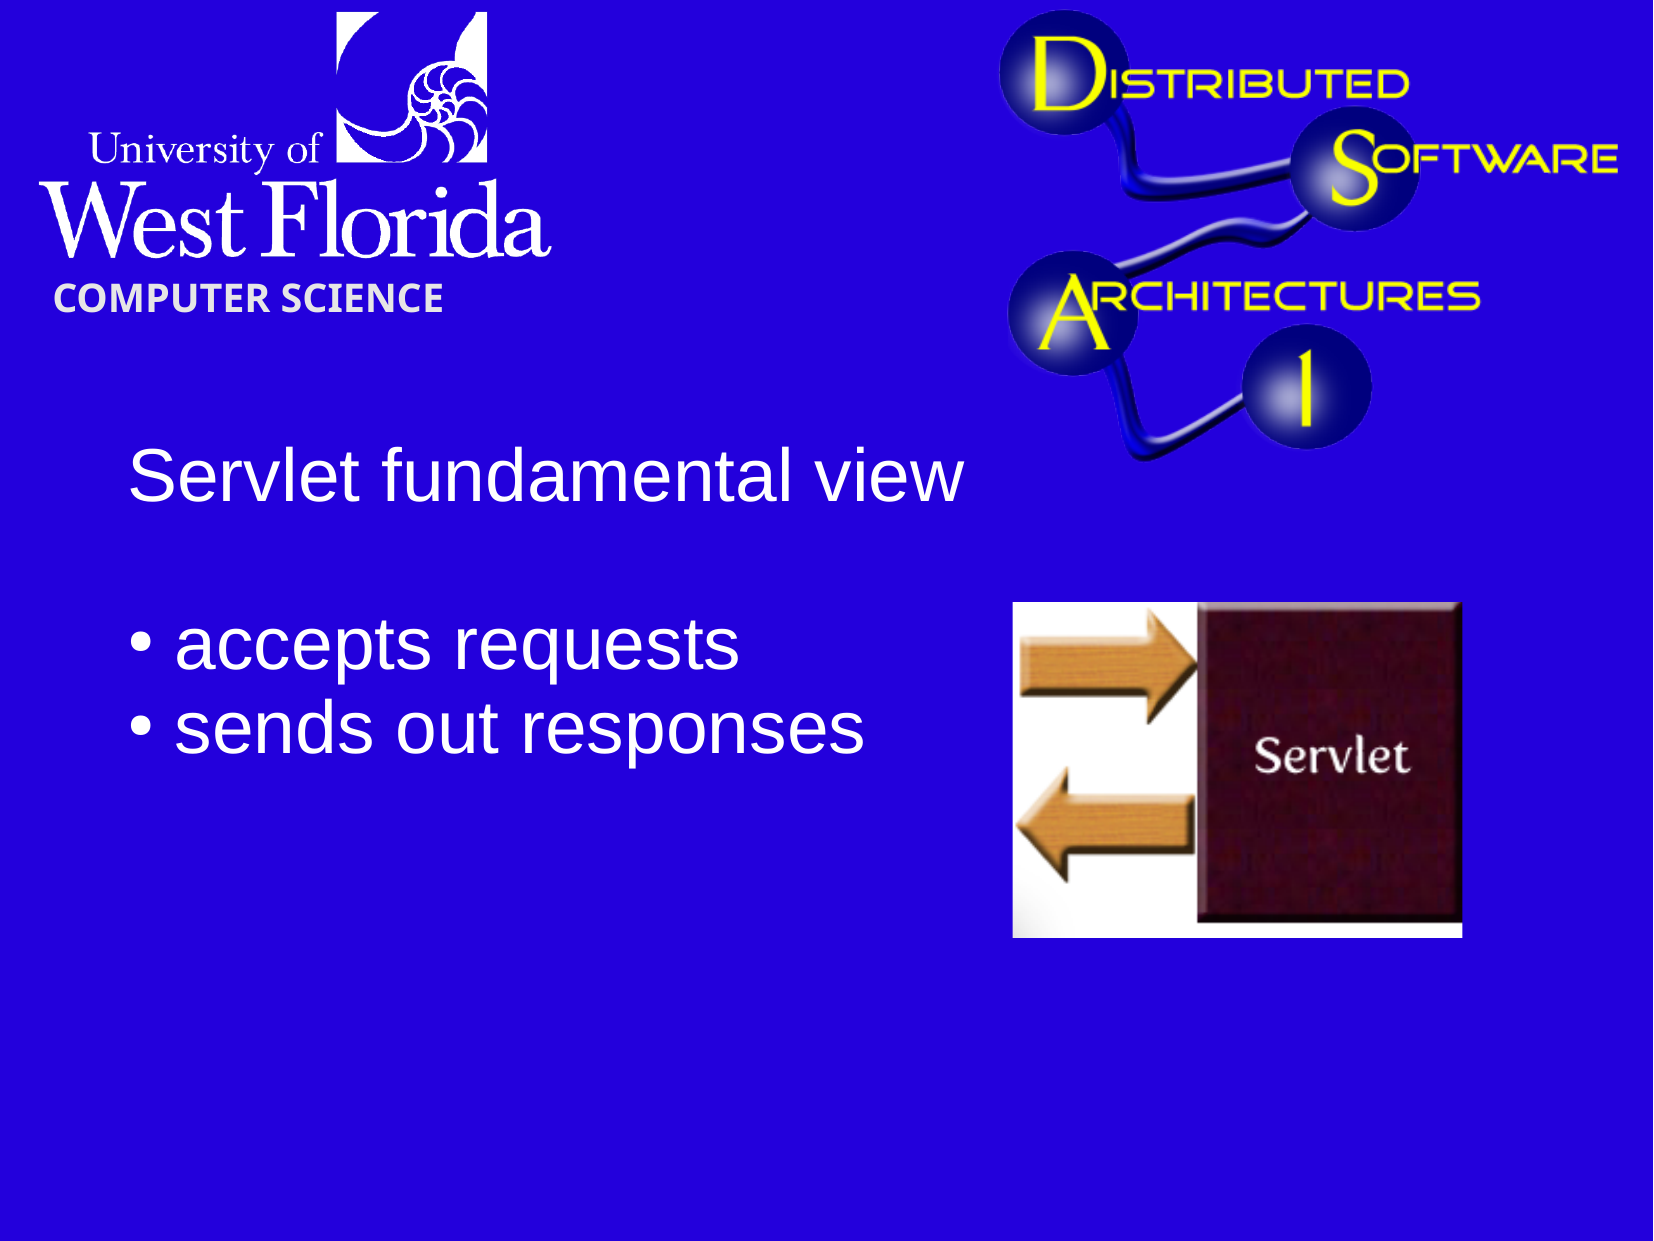

COMPUTER SCIENCE
Servlet fundamental view
 accepts requests
 sends out responses